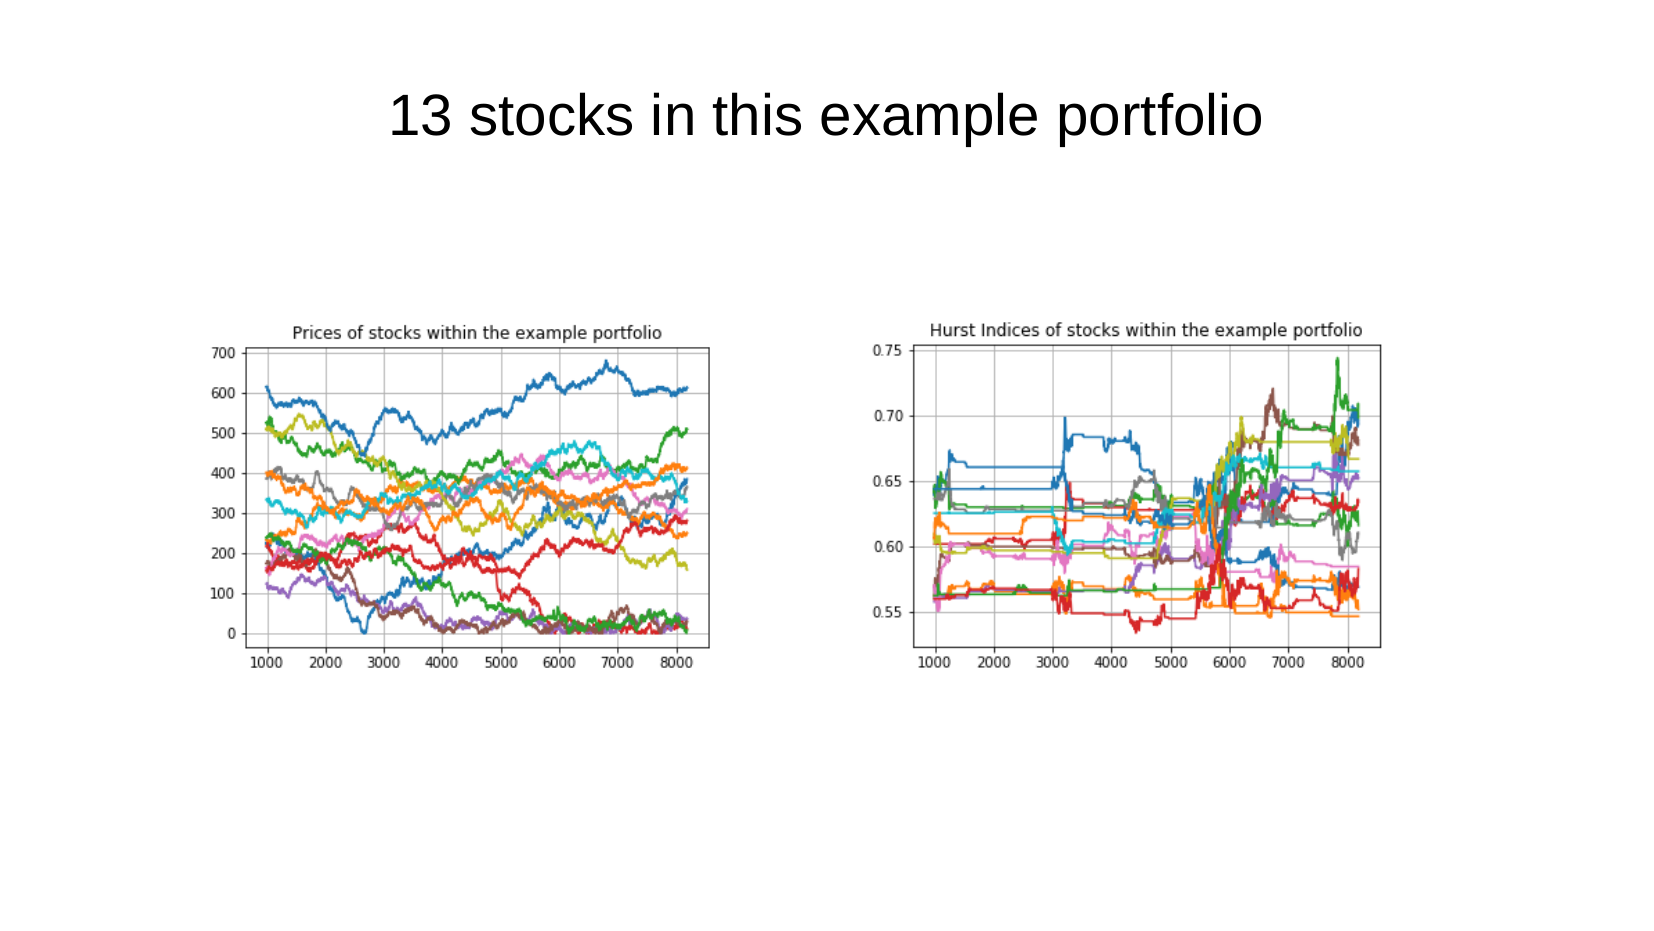

# 13 stocks in this example portfolio